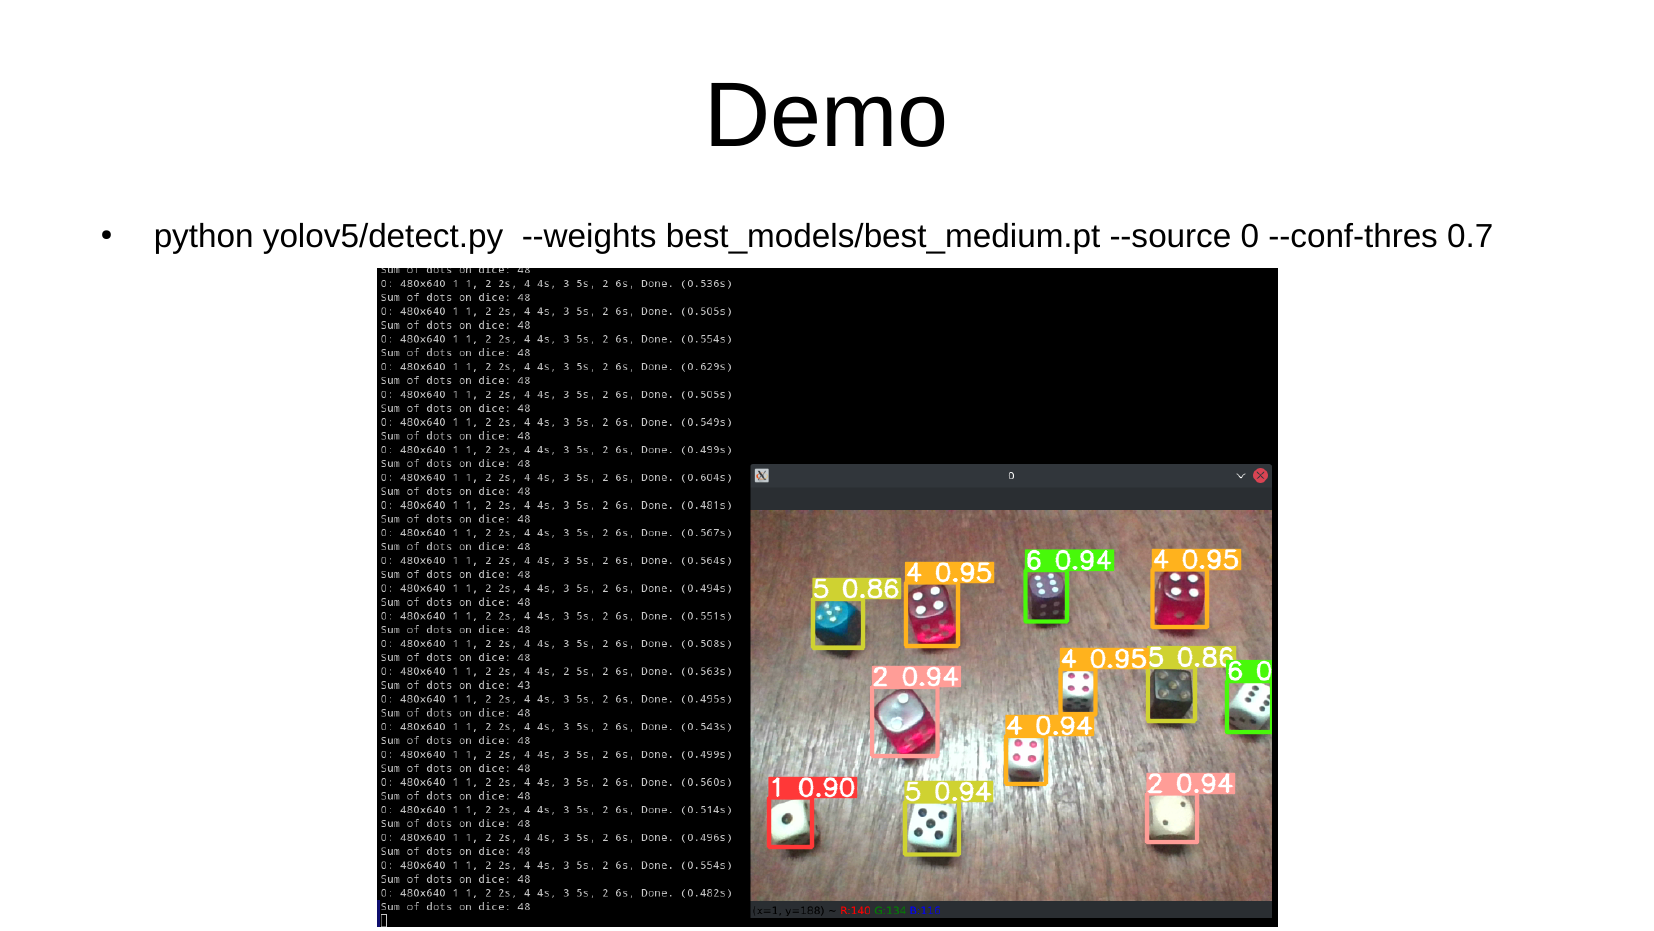

# Demo
python yolov5/detect.py --weights best_models/best_medium.pt --source 0 --conf-thres 0.7